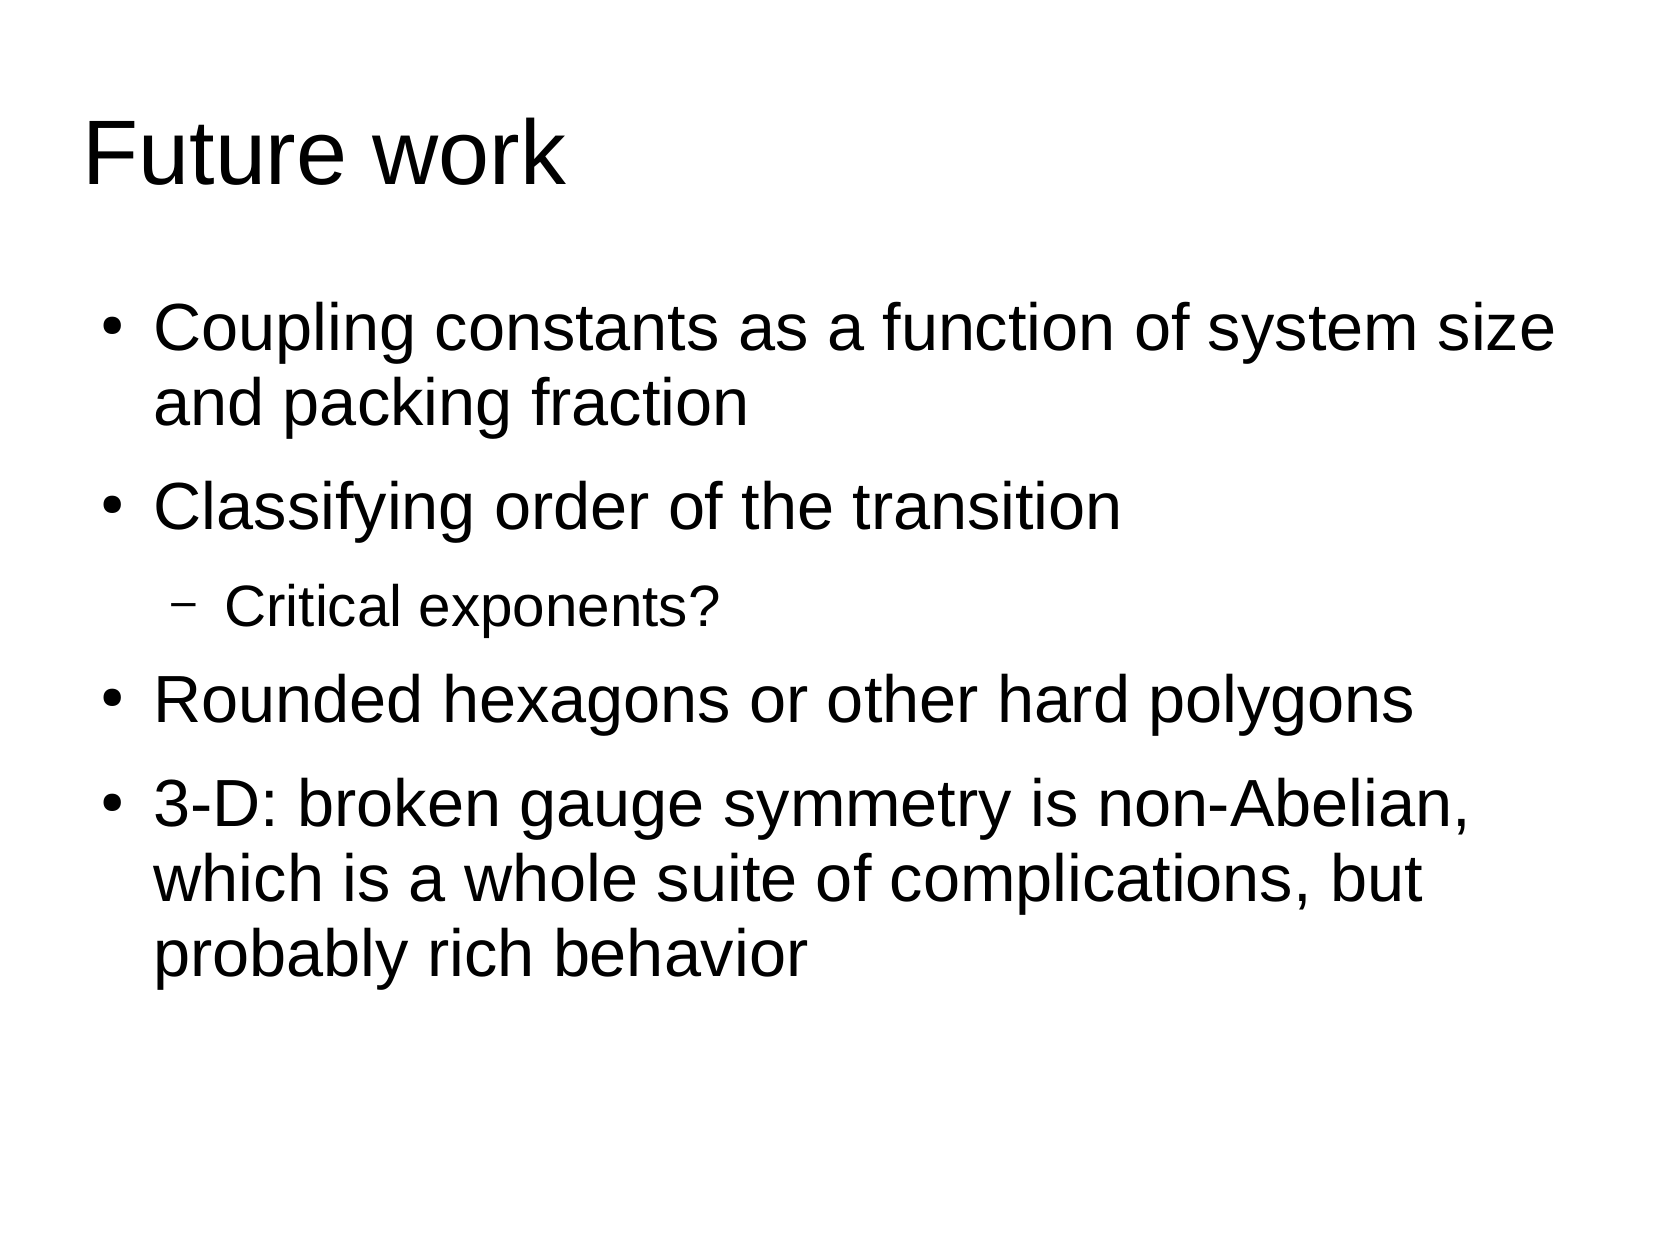

# Future work
Coupling constants as a function of system size and packing fraction
Classifying order of the transition
Critical exponents?
Rounded hexagons or other hard polygons
3-D: broken gauge symmetry is non-Abelian, which is a whole suite of complications, but probably rich behavior